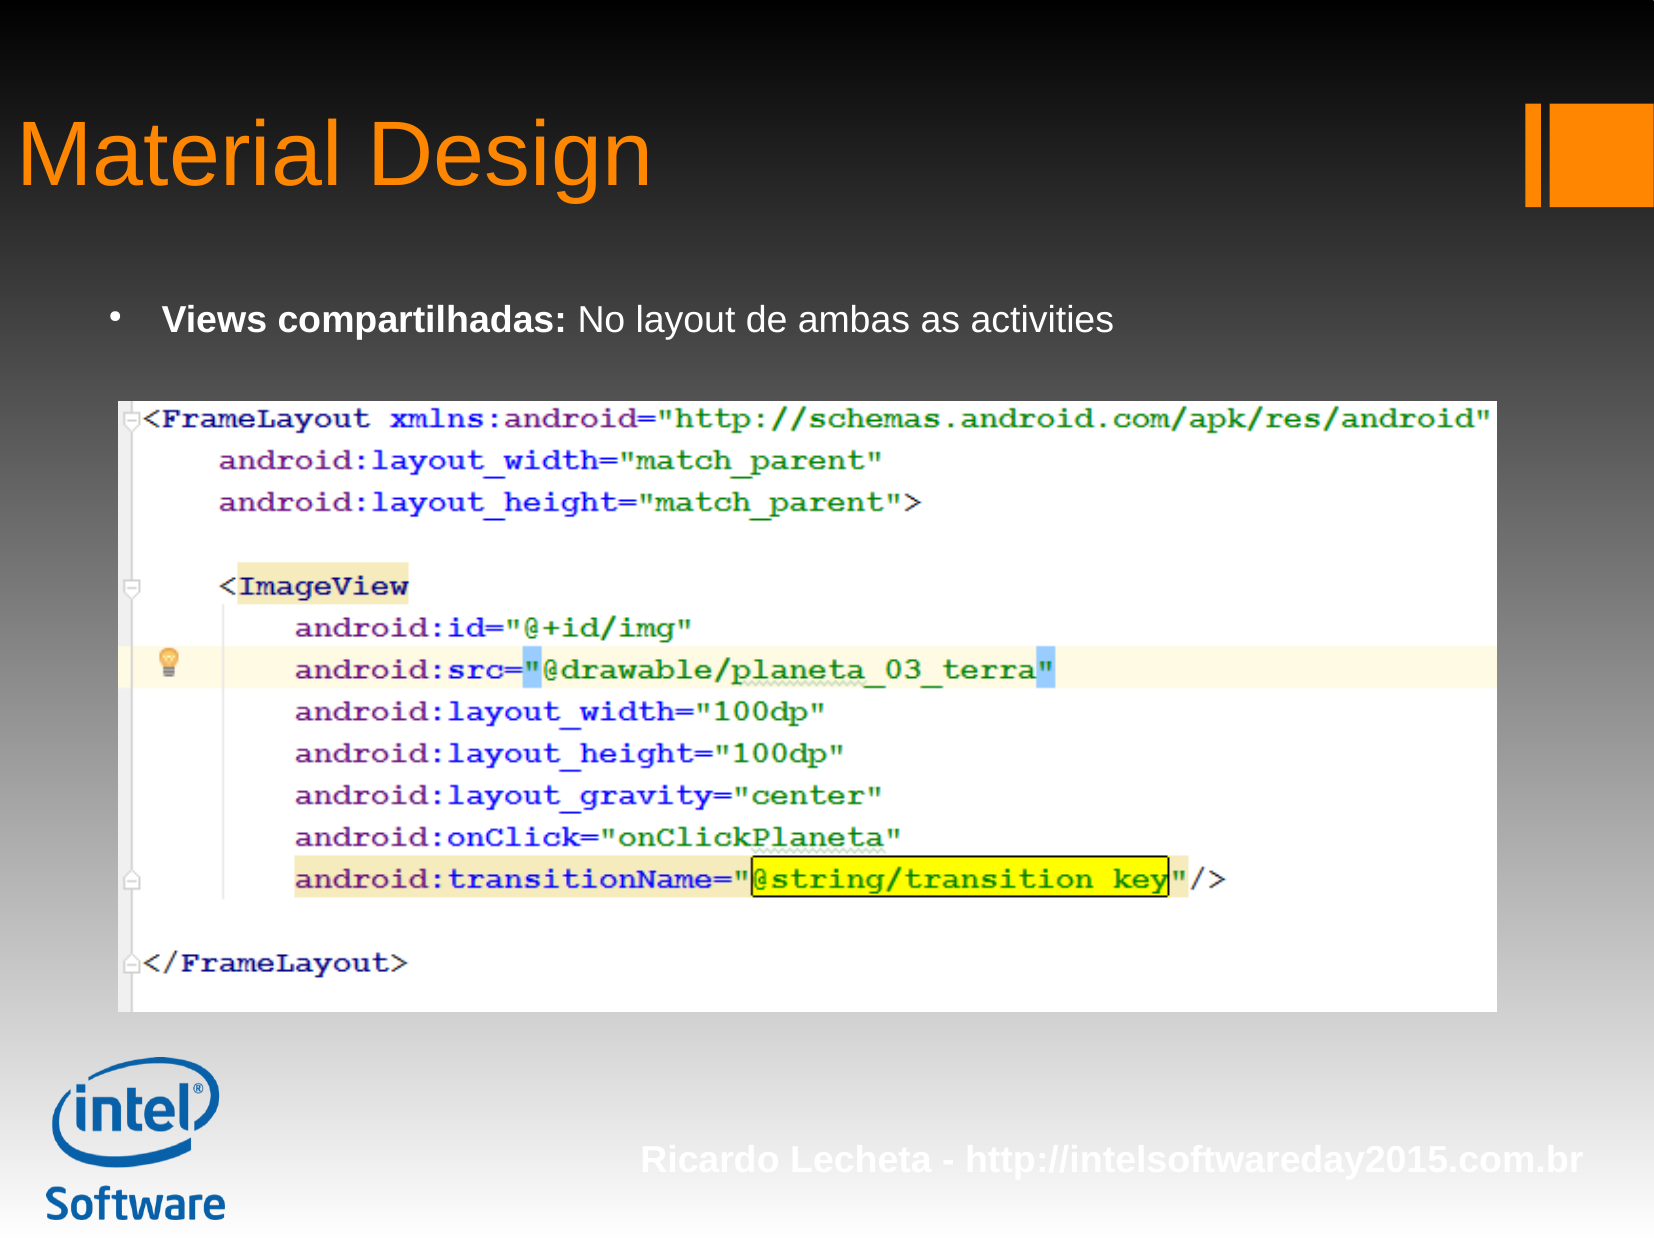

# Material Design
Views compartilhadas: No layout de ambas as activities
Ricardo Lecheta - http://intelsoftwareday2015.com.br